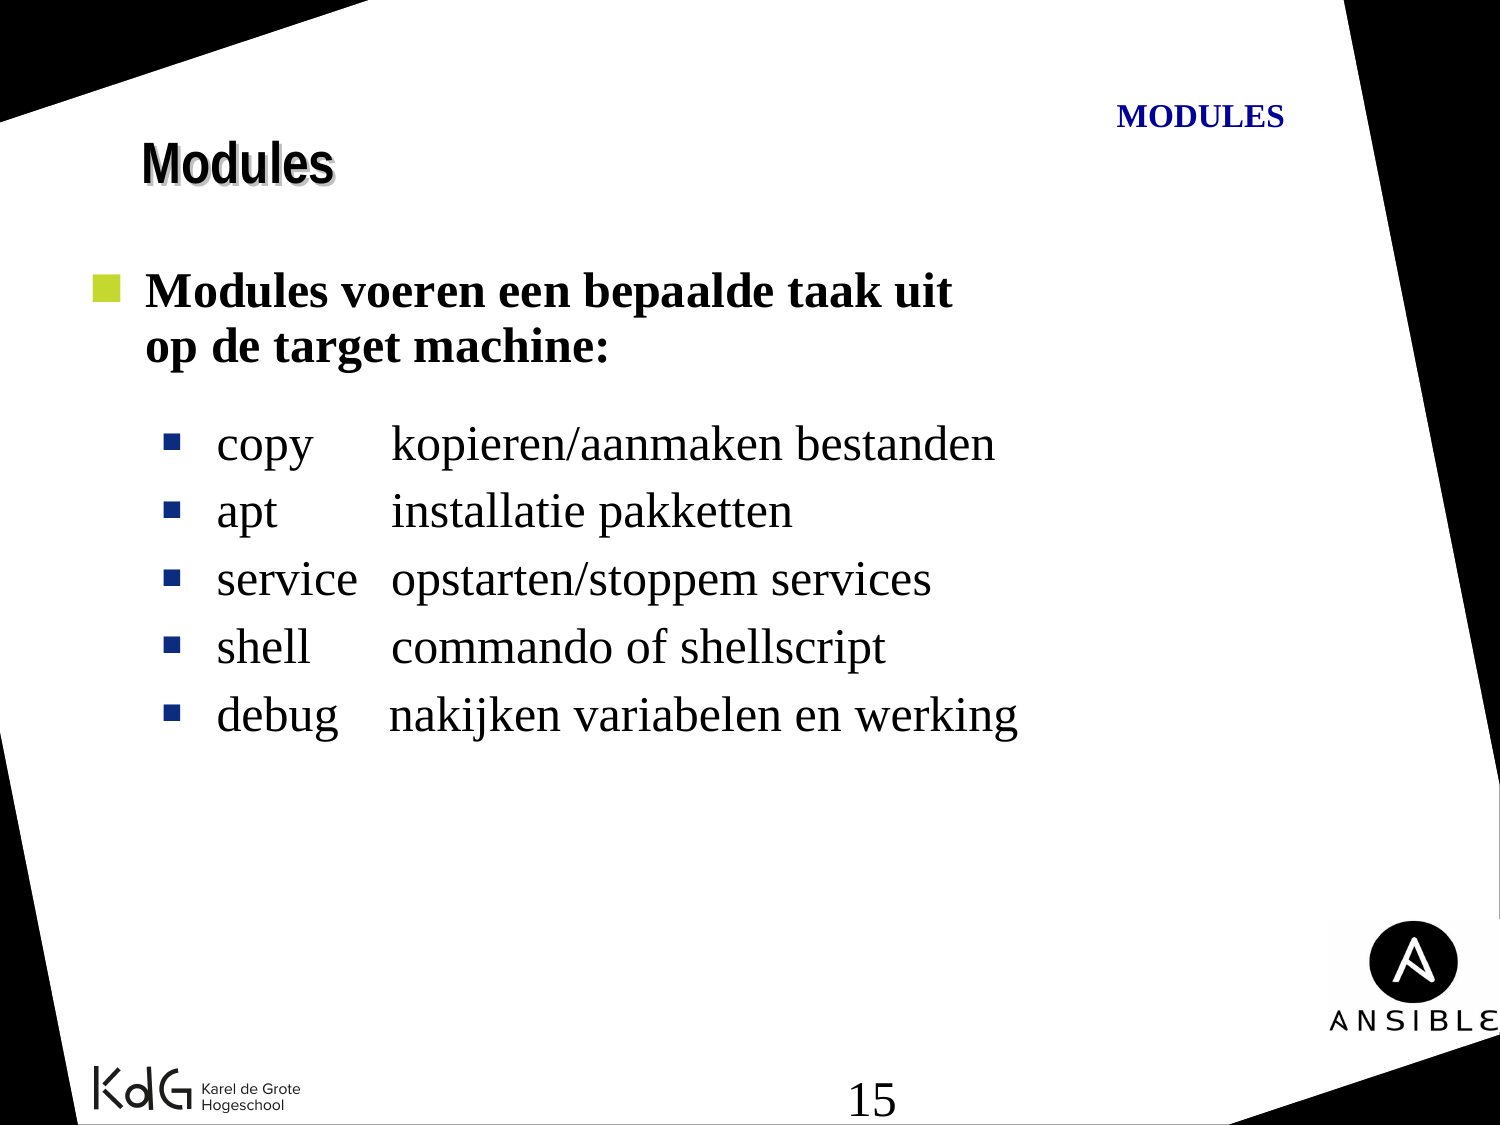

# Modules
MODULES
Modules voeren een bepaalde taak uit
op de target machine:
copy 	kopieren/aanmaken bestanden
apt 		installatie pakketten
service	opstarten/stoppem services
shell		commando of shellscript
debug nakijken variabelen en werking